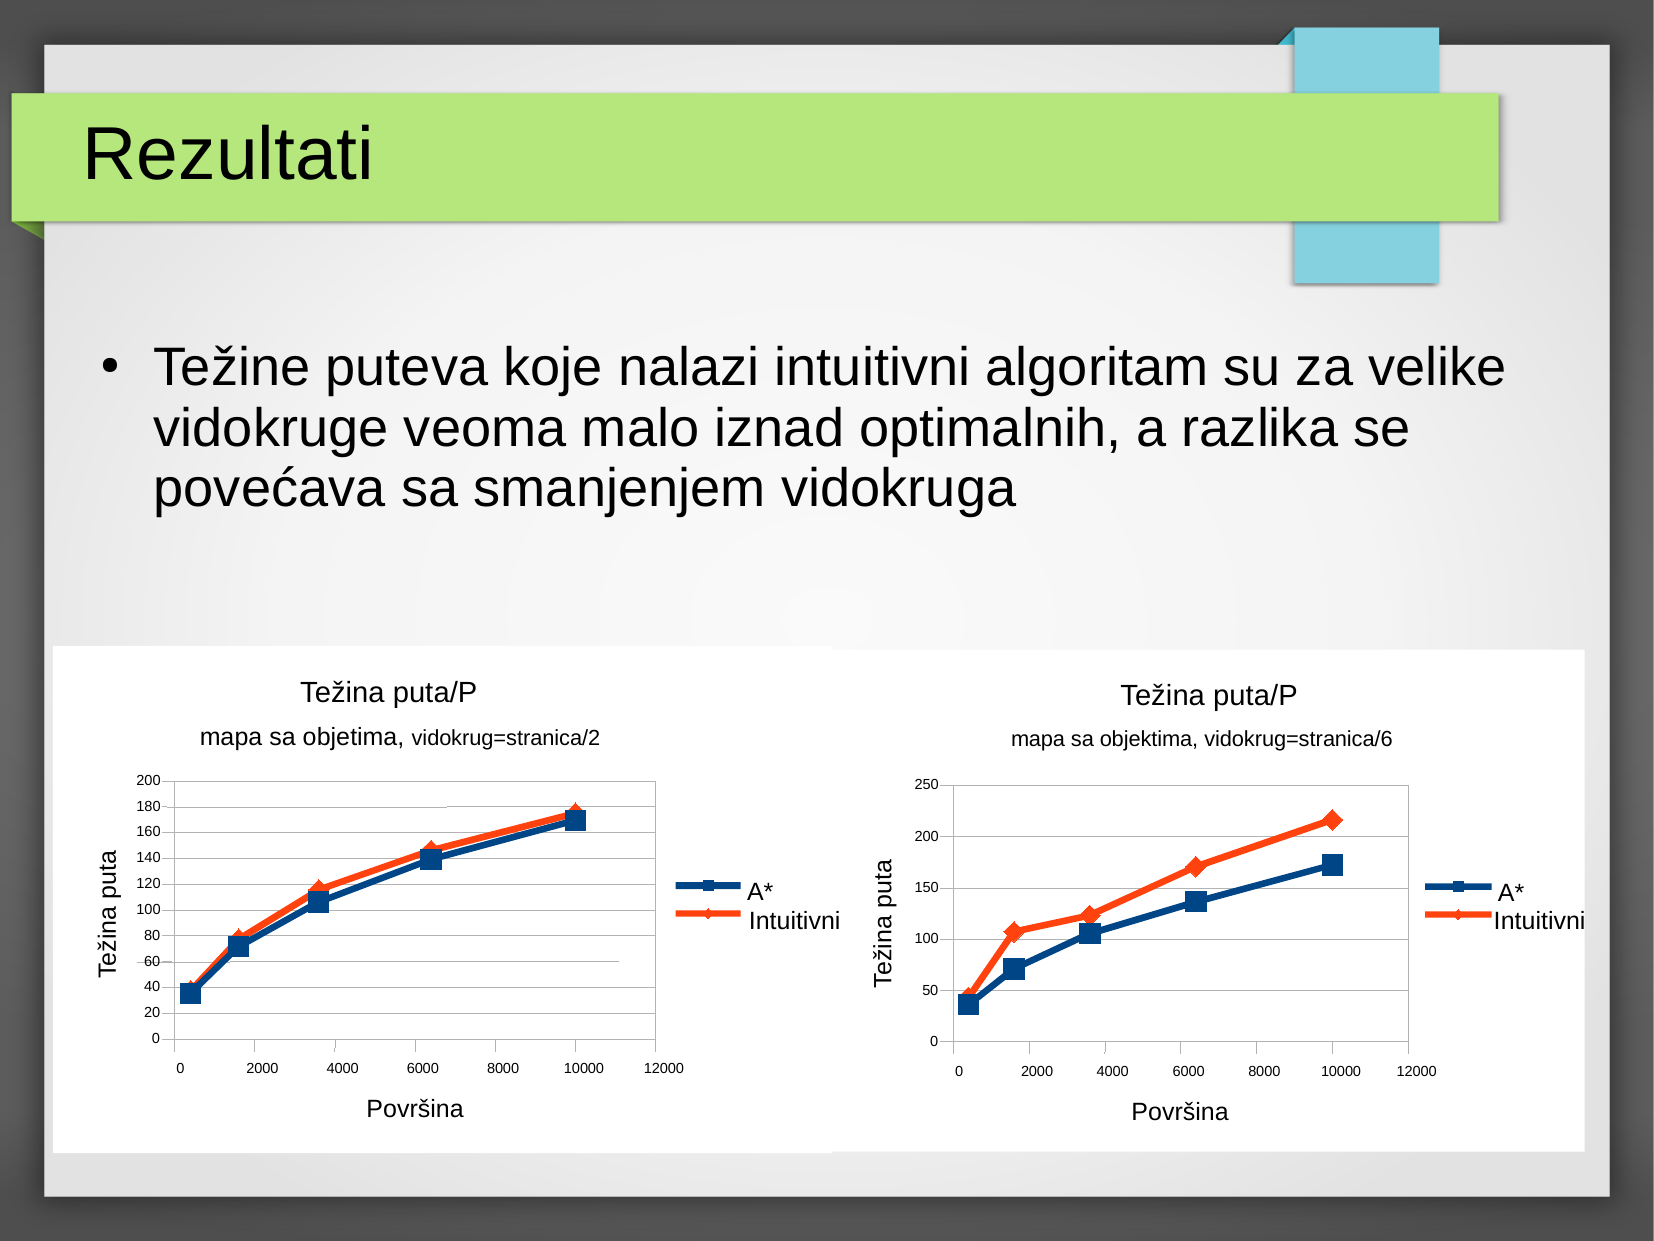

# Rezultati
Težine puteva koje nalazi intuitivni algoritam su za velike vidokruge veoma malo iznad optimalnih, a razlika se povećava sa smanjenjem vidokruga
Težina puta/P
mapa sa objetima, vidokrug=stranica/2
200
180
160
140
120
A*
Težina puta
100
Intuitivni
80
60
40
20
0
0
2000
4000
6000
8000
10000
12000
Površina
Težina puta/P
mapa sa objektima, vidokrug=stranica/6
250
200
A*
150
Intuitivni
Težina puta
100
50
0
0
2000
4000
6000
8000
10000
12000
Površina